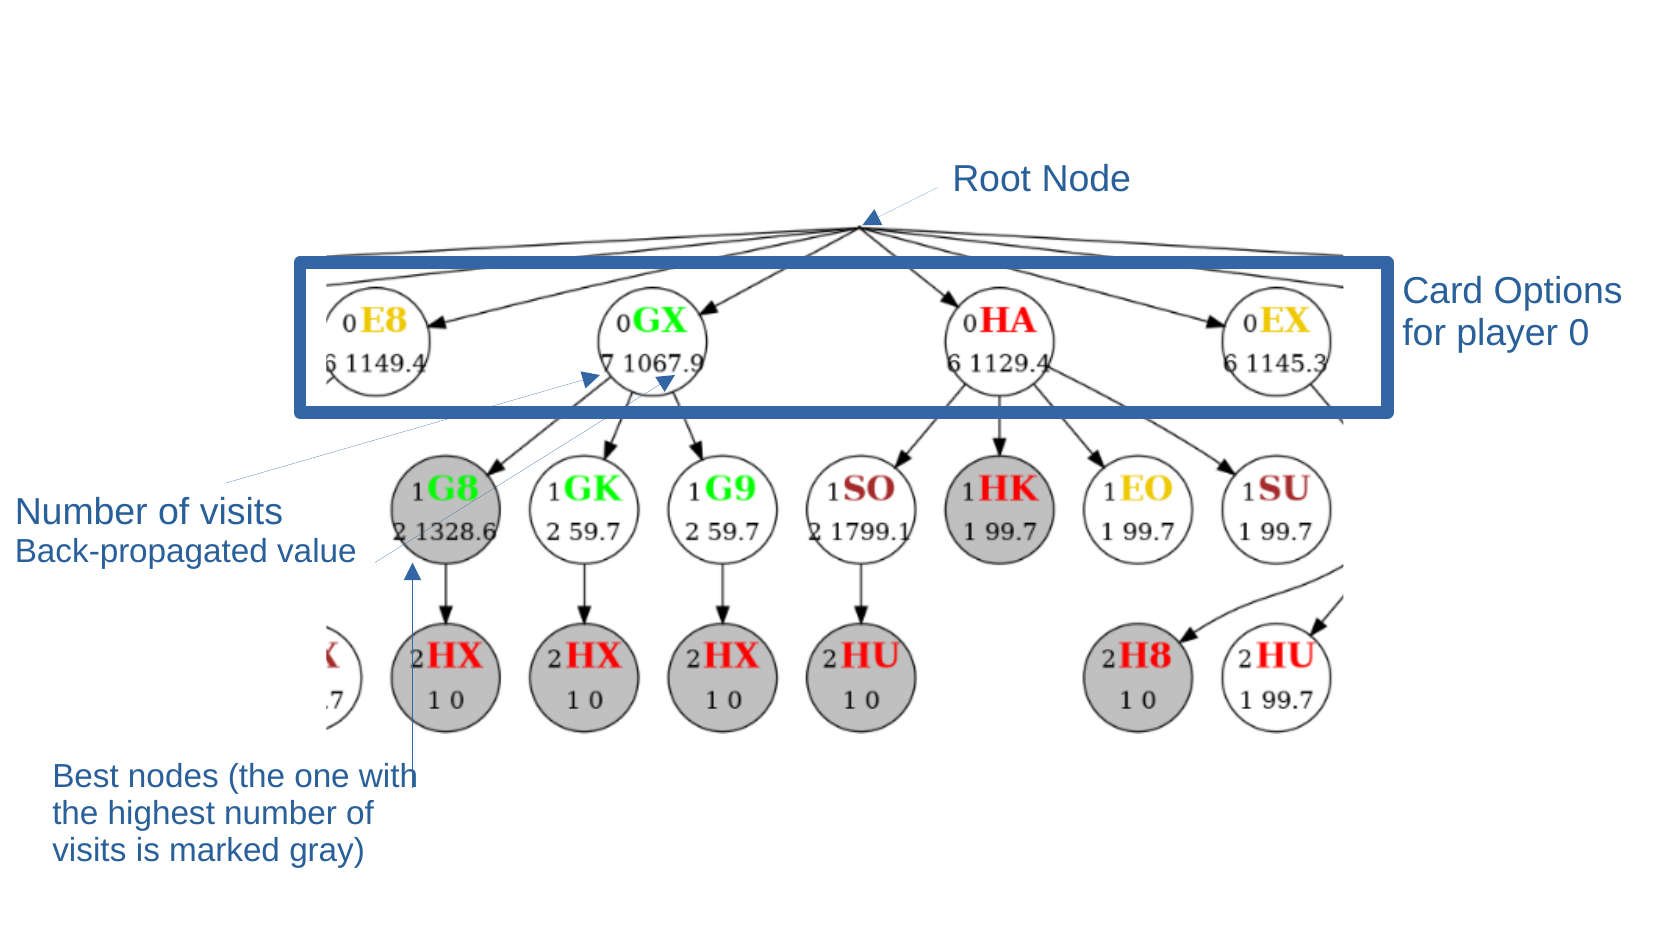

Root Node
Card Options for player 0
Number of visits
Back-propagated value
Best nodes (the one with the highest number of visits is marked gray)